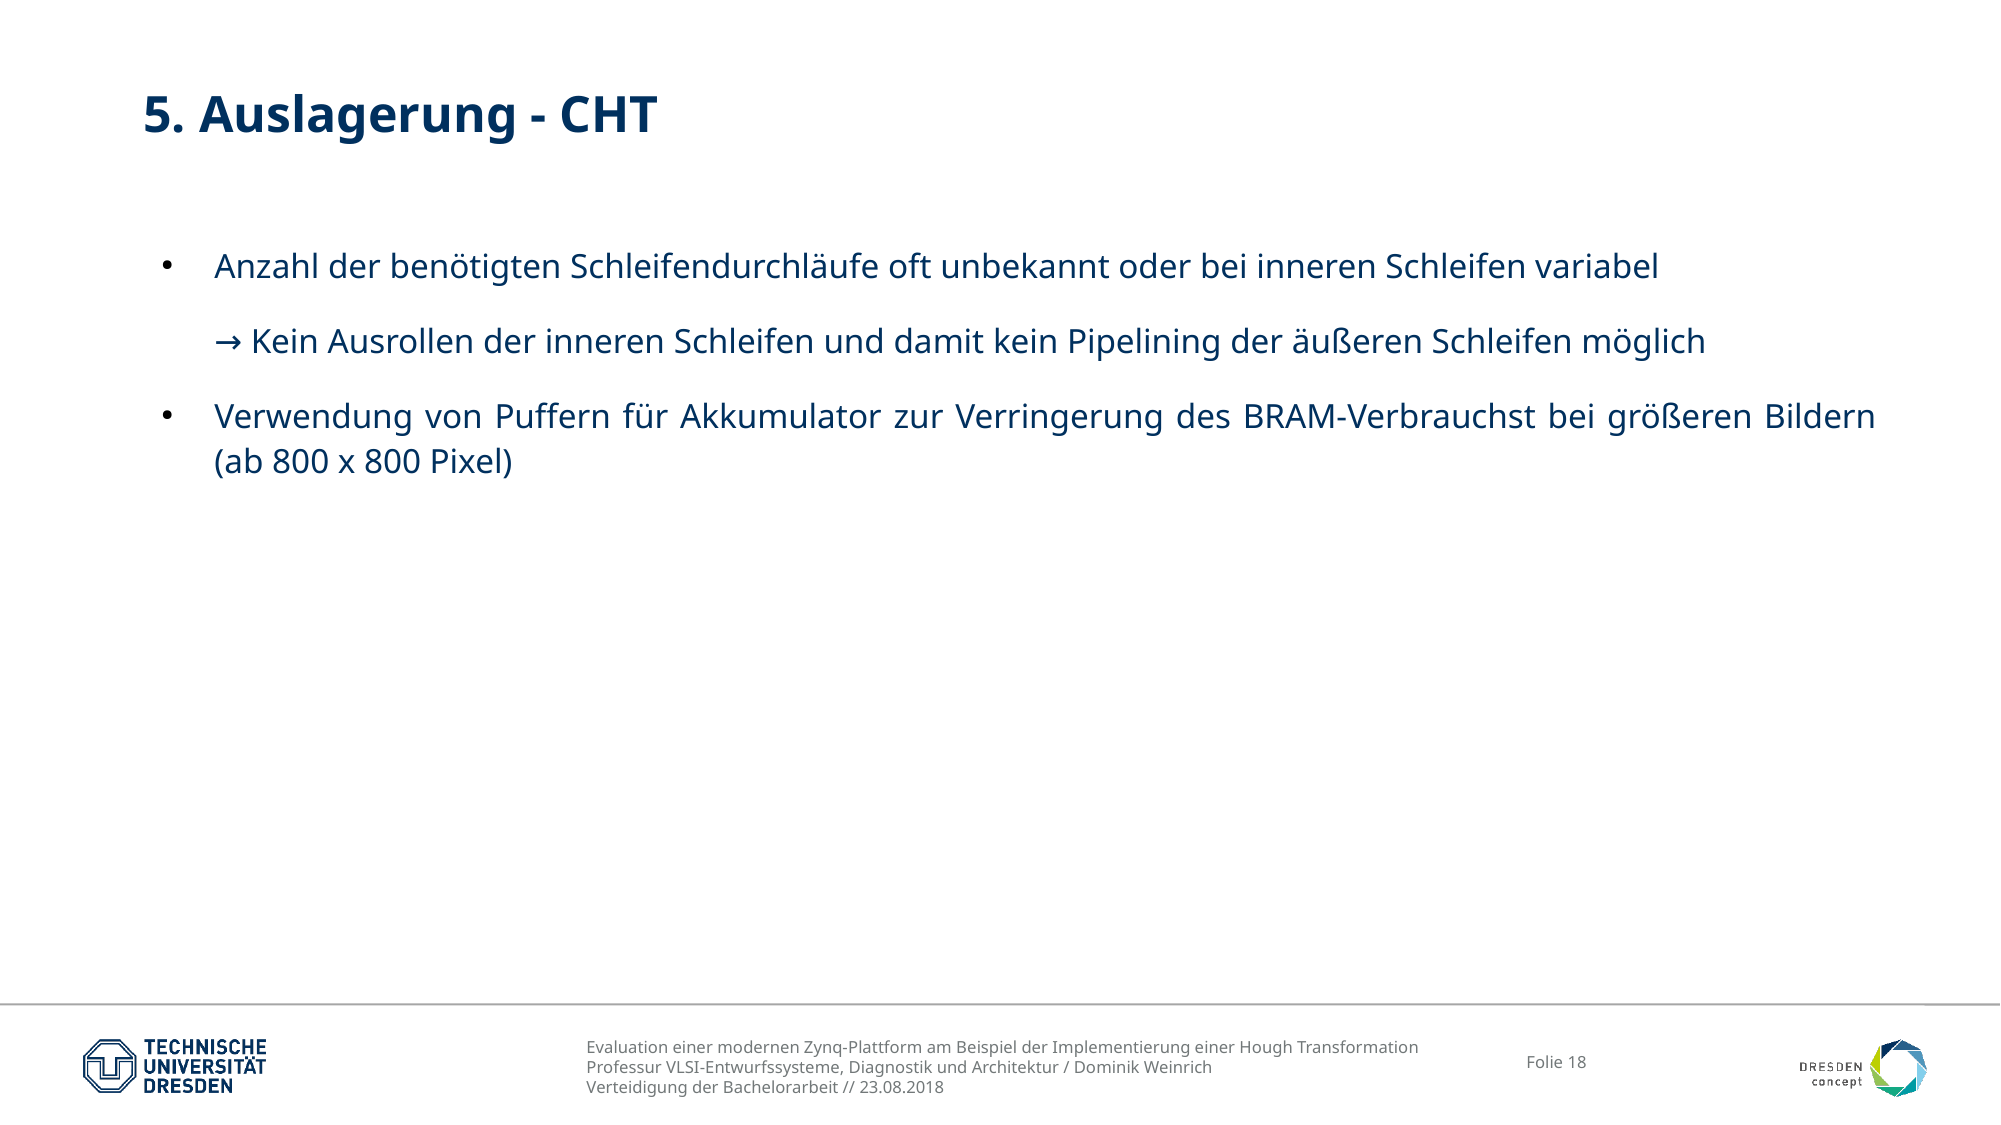

# 5. Auslagerung - CHT
Anzahl der benötigten Schleifendurchläufe oft unbekannt oder bei inneren Schleifen variabel
→ Kein Ausrollen der inneren Schleifen und damit kein Pipelining der äußeren Schleifen möglich
Verwendung von Puffern für Akkumulator zur Verringerung des BRAM-Verbrauchst bei größeren Bildern (ab 800 x 800 Pixel)